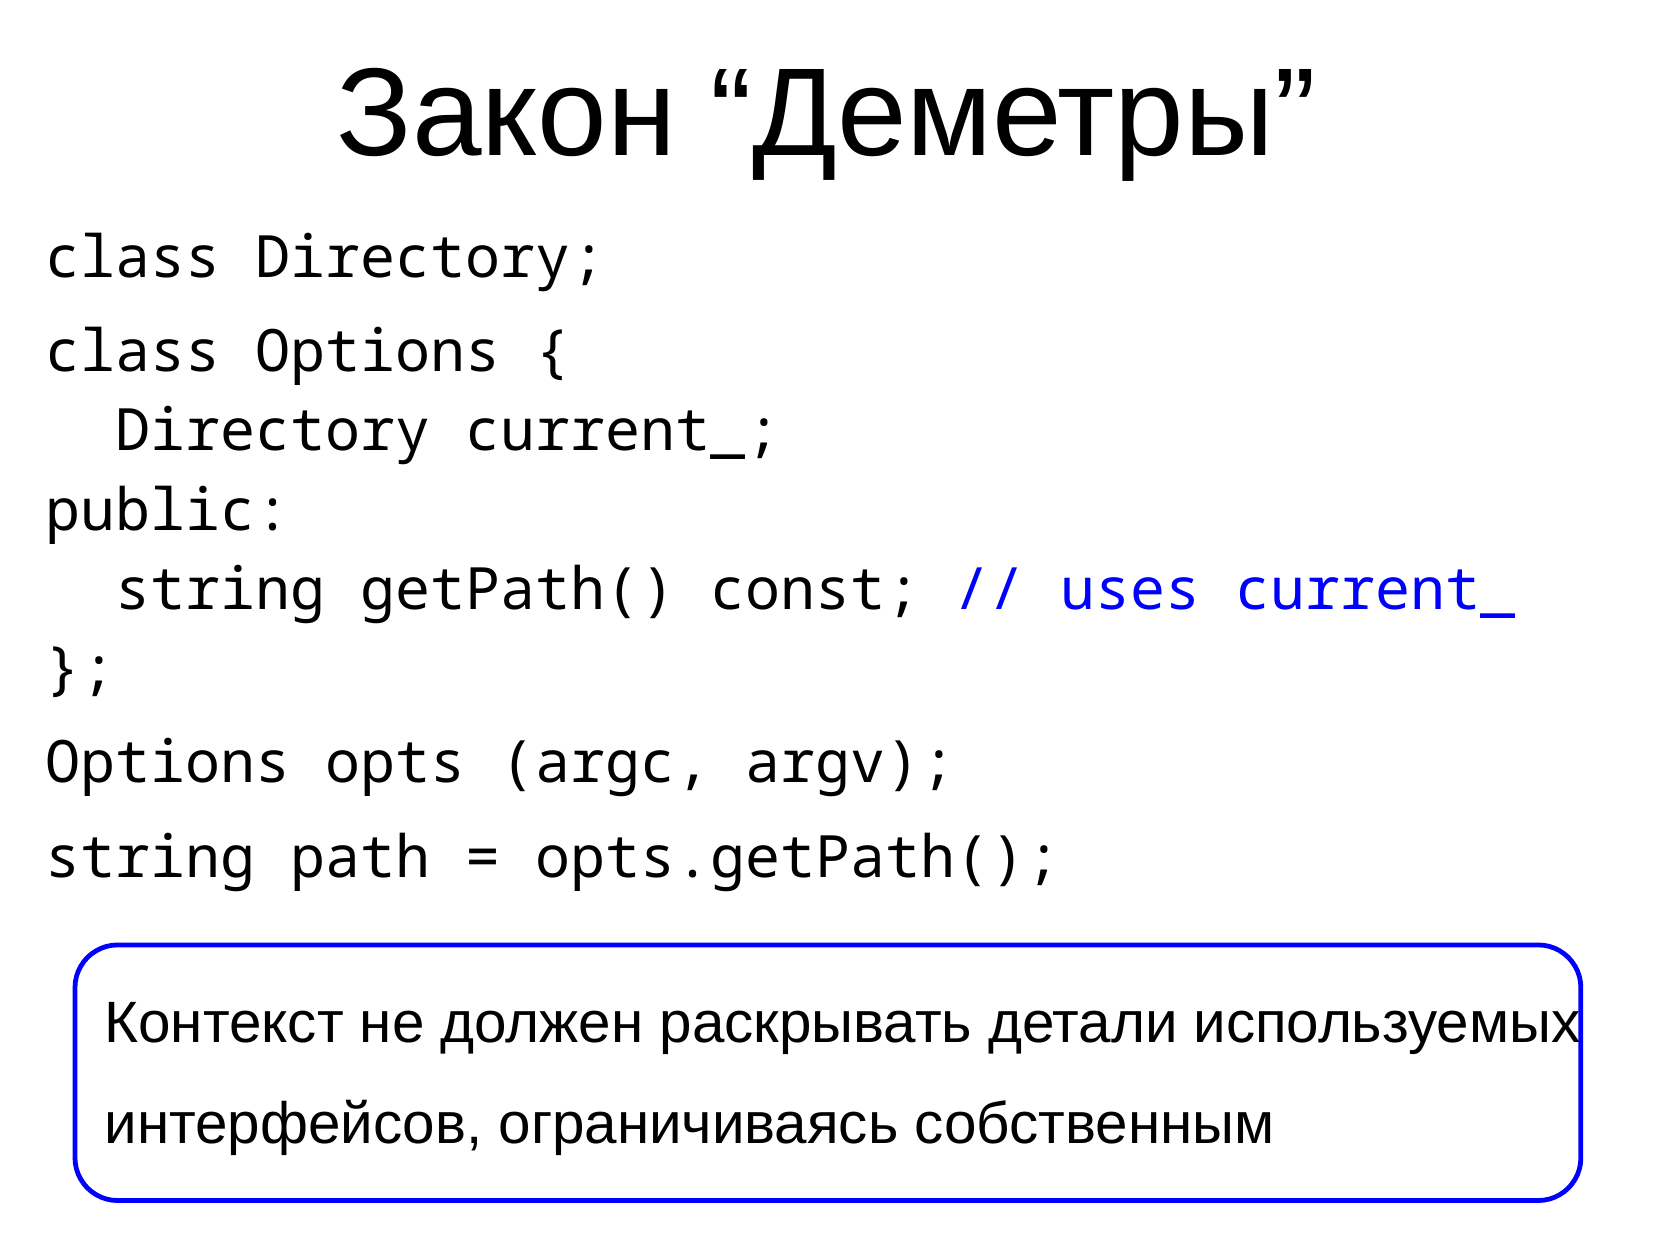

# Закон “Деметры”
class Directory;
class Options {
 Directory current_;
public:
 string getPath() const; // uses current_
};
Options opts (argc, argv);
string path = opts.getPath();
Контекст не должен раскрывать детали используемых
интерфейсов, ограничиваясь собственным